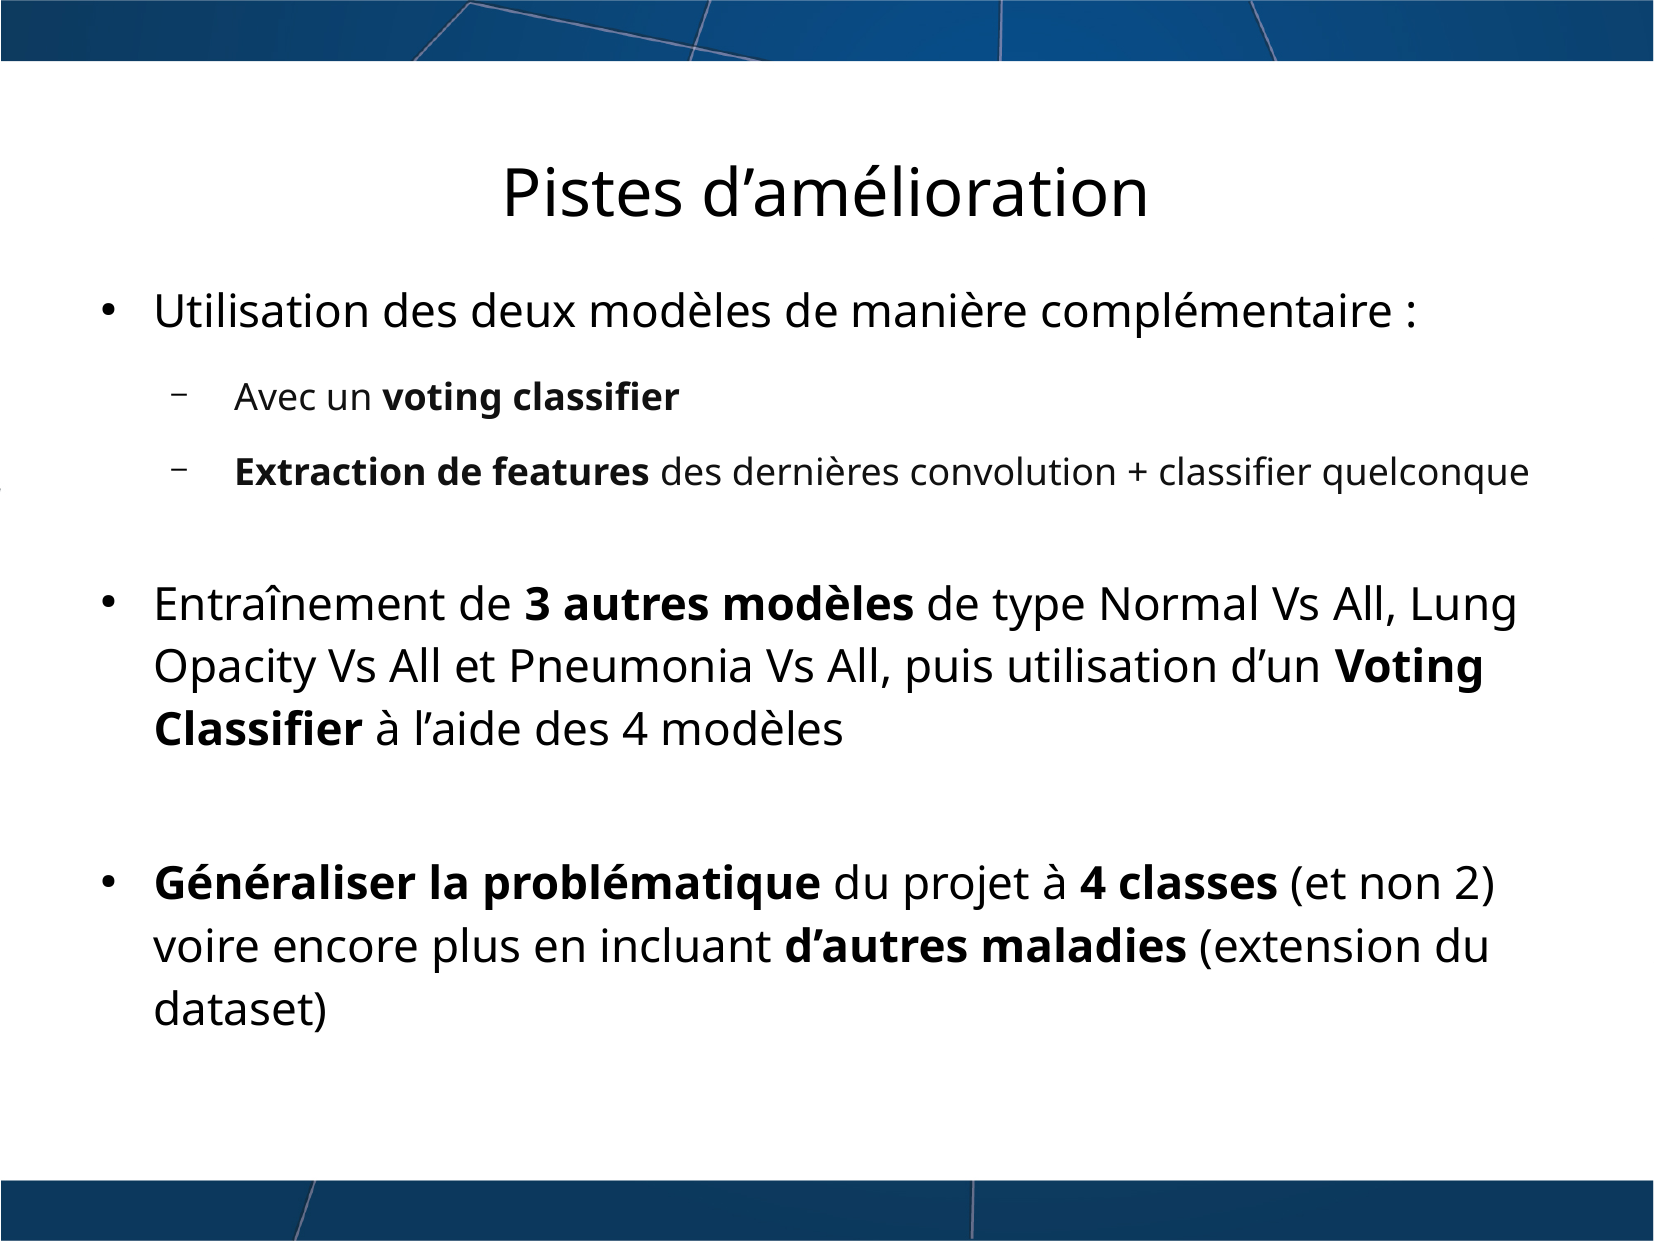

# Pistes d’amélioration
Utilisation des deux modèles de manière complémentaire :
 Avec un voting classifier
 Extraction de features des dernières convolution + classifier quelconque
Entraînement de 3 autres modèles de type Normal Vs All, Lung Opacity Vs All et Pneumonia Vs All, puis utilisation d’un Voting Classifier à l’aide des 4 modèles
Généraliser la problématique du projet à 4 classes (et non 2) voire encore plus en incluant d’autres maladies (extension du dataset)